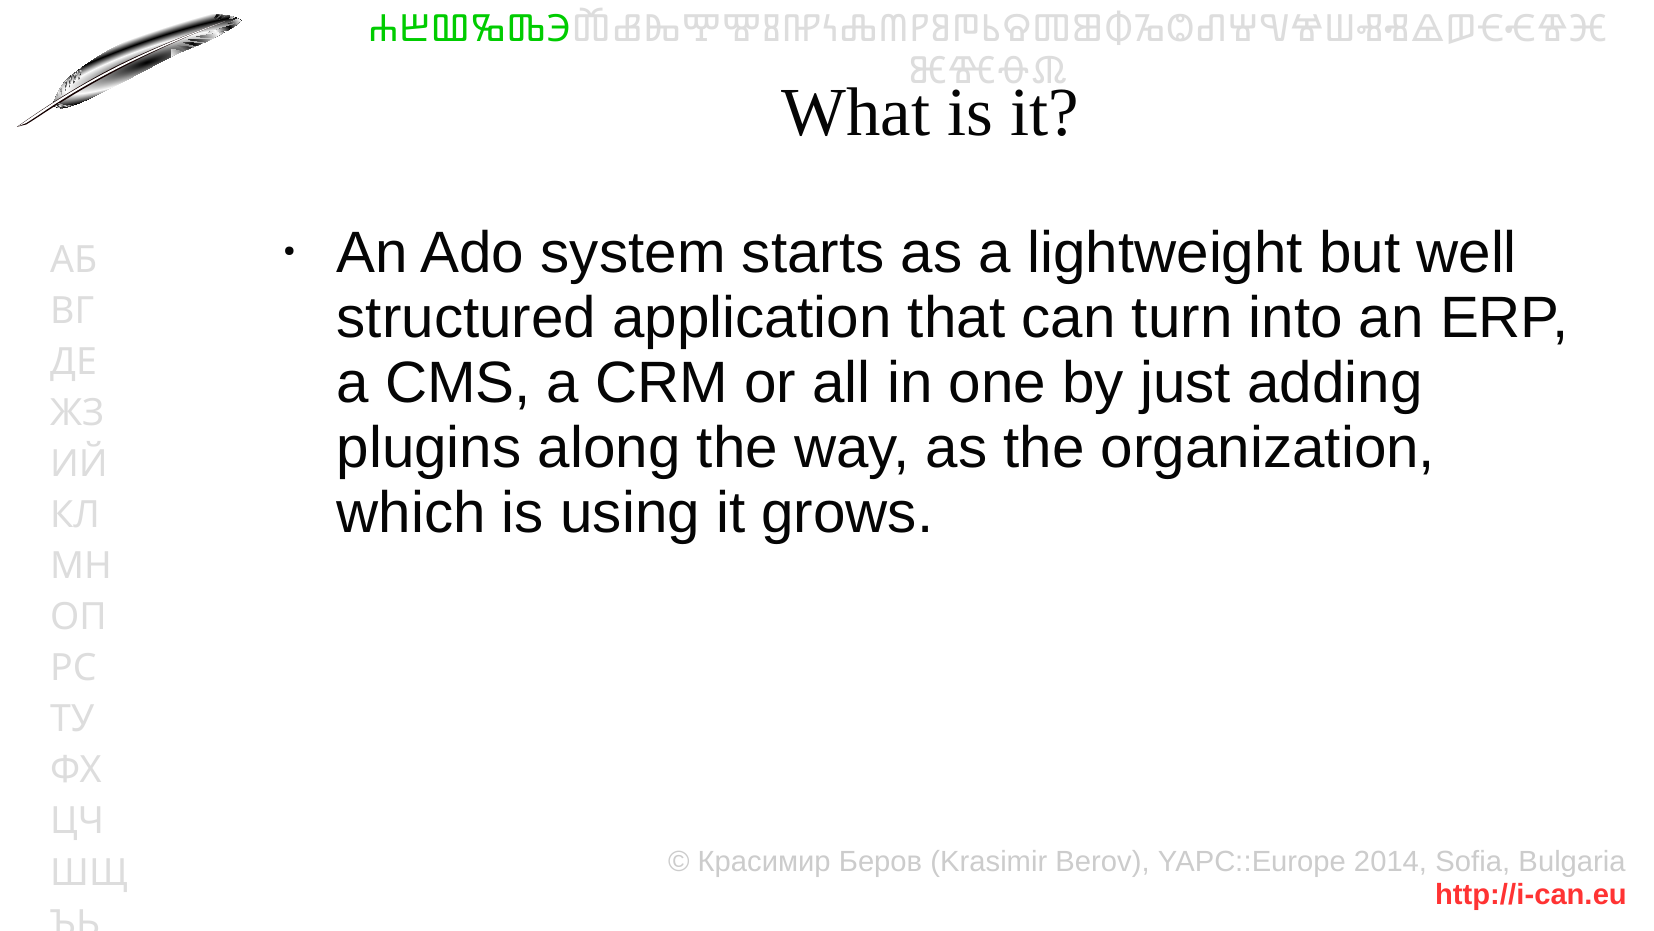

# What is it?
An Ado system starts as a lightweight but well structured application that can turn into an ERP, a CMS, a CRM or all in one by just adding plugins along the way, as the organization, which is using it grows.